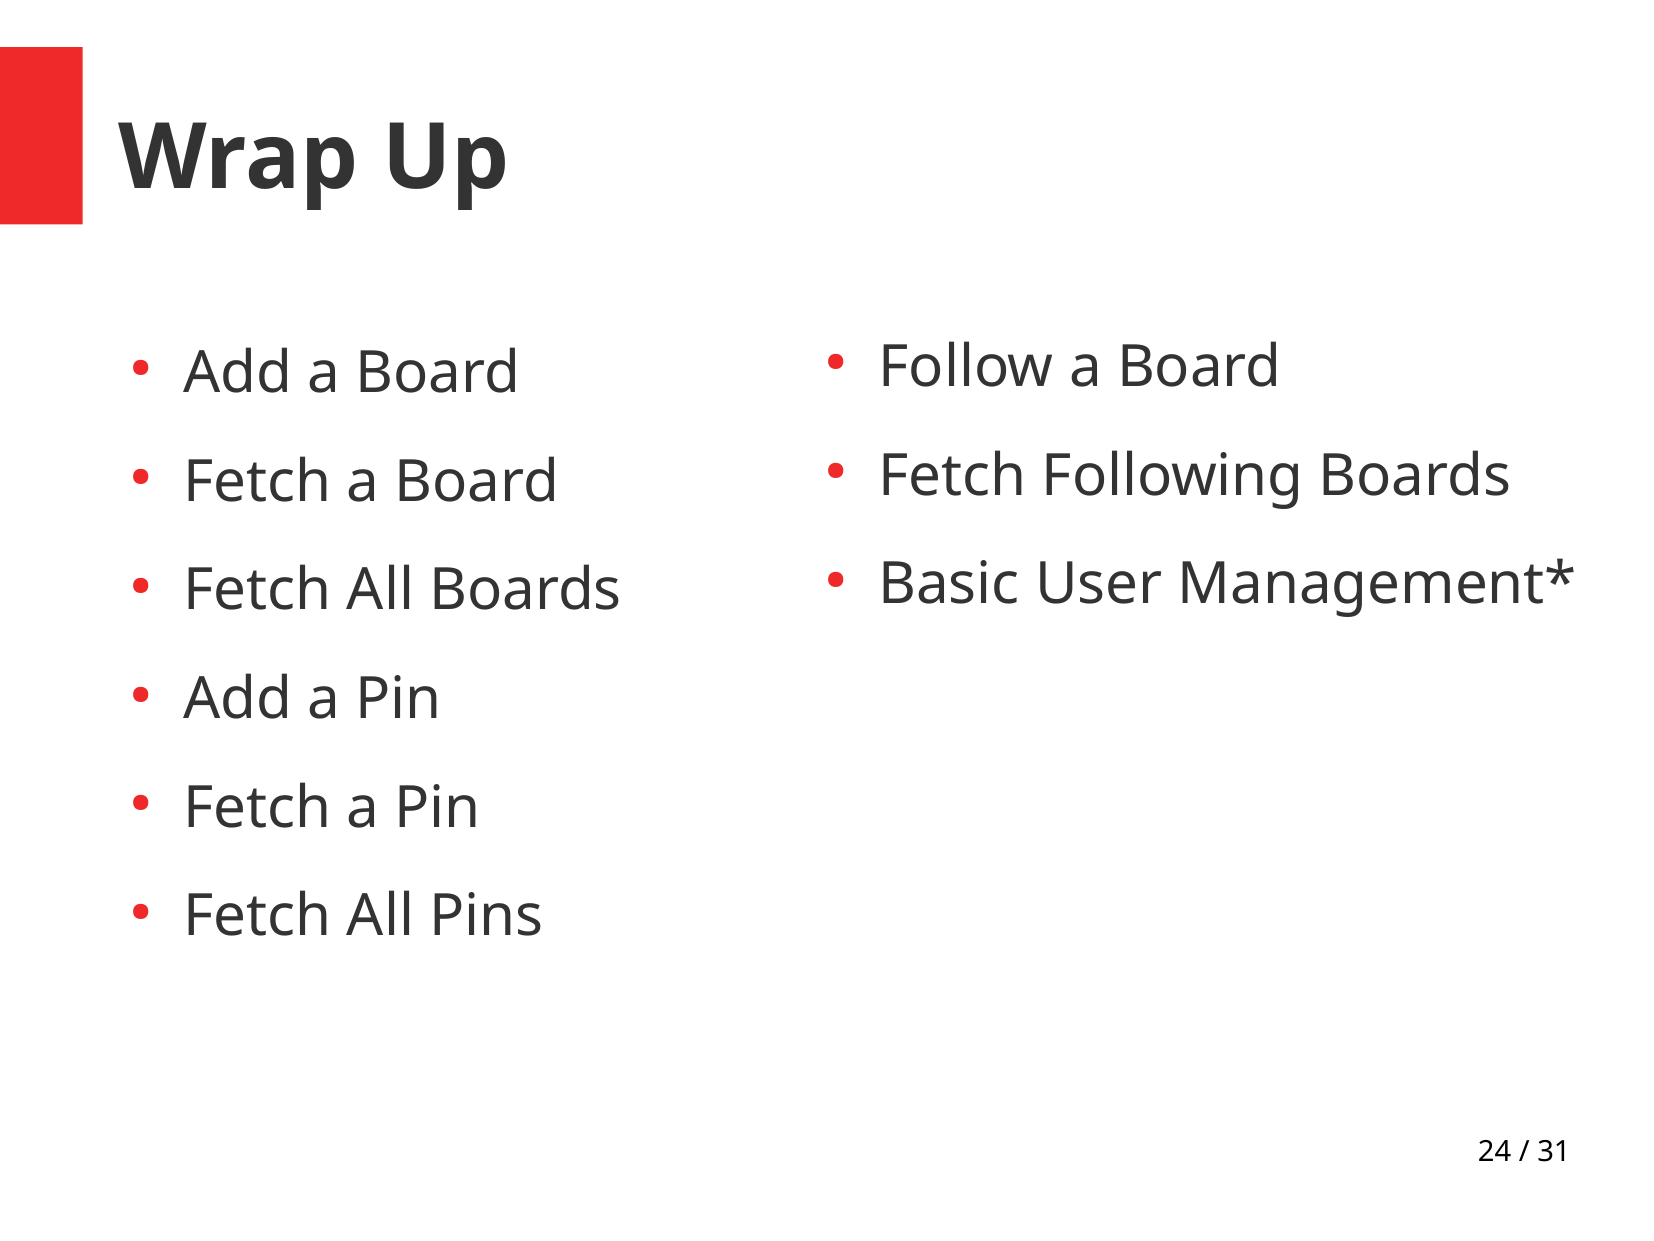

# Wrap Up
Follow a Board
Fetch Following Boards
Basic User Management*
Add a Board
Fetch a Board
Fetch All Boards
Add a Pin
Fetch a Pin
Fetch All Pins
24